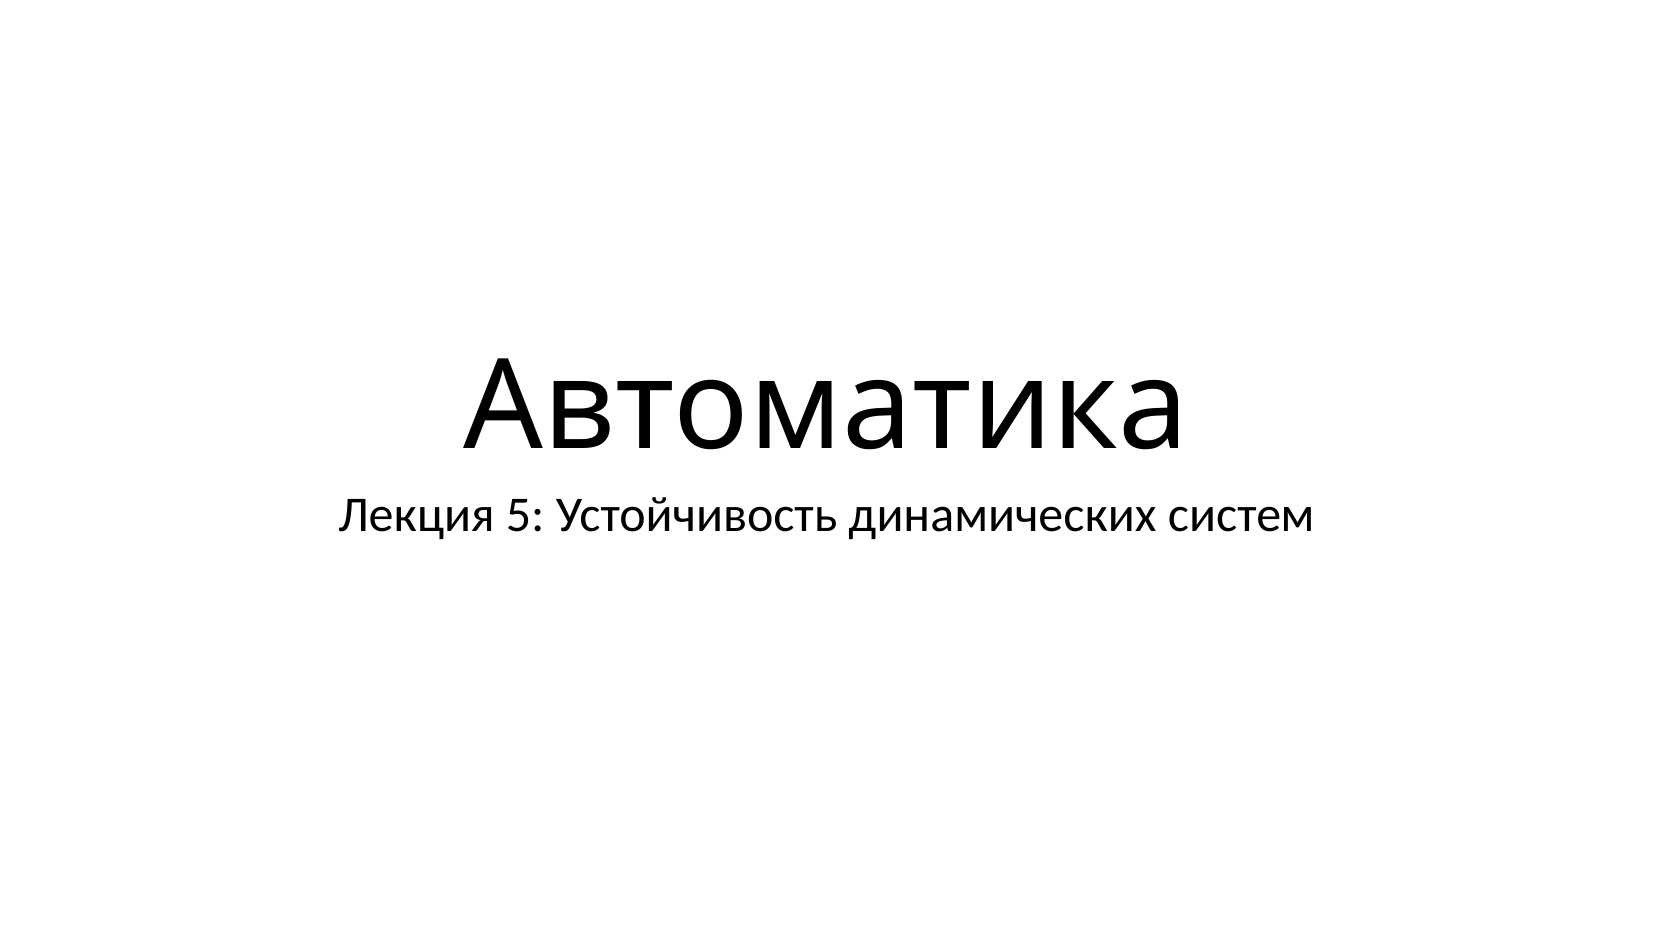

# Автоматика
Лекция 5: Устойчивость динамических систем